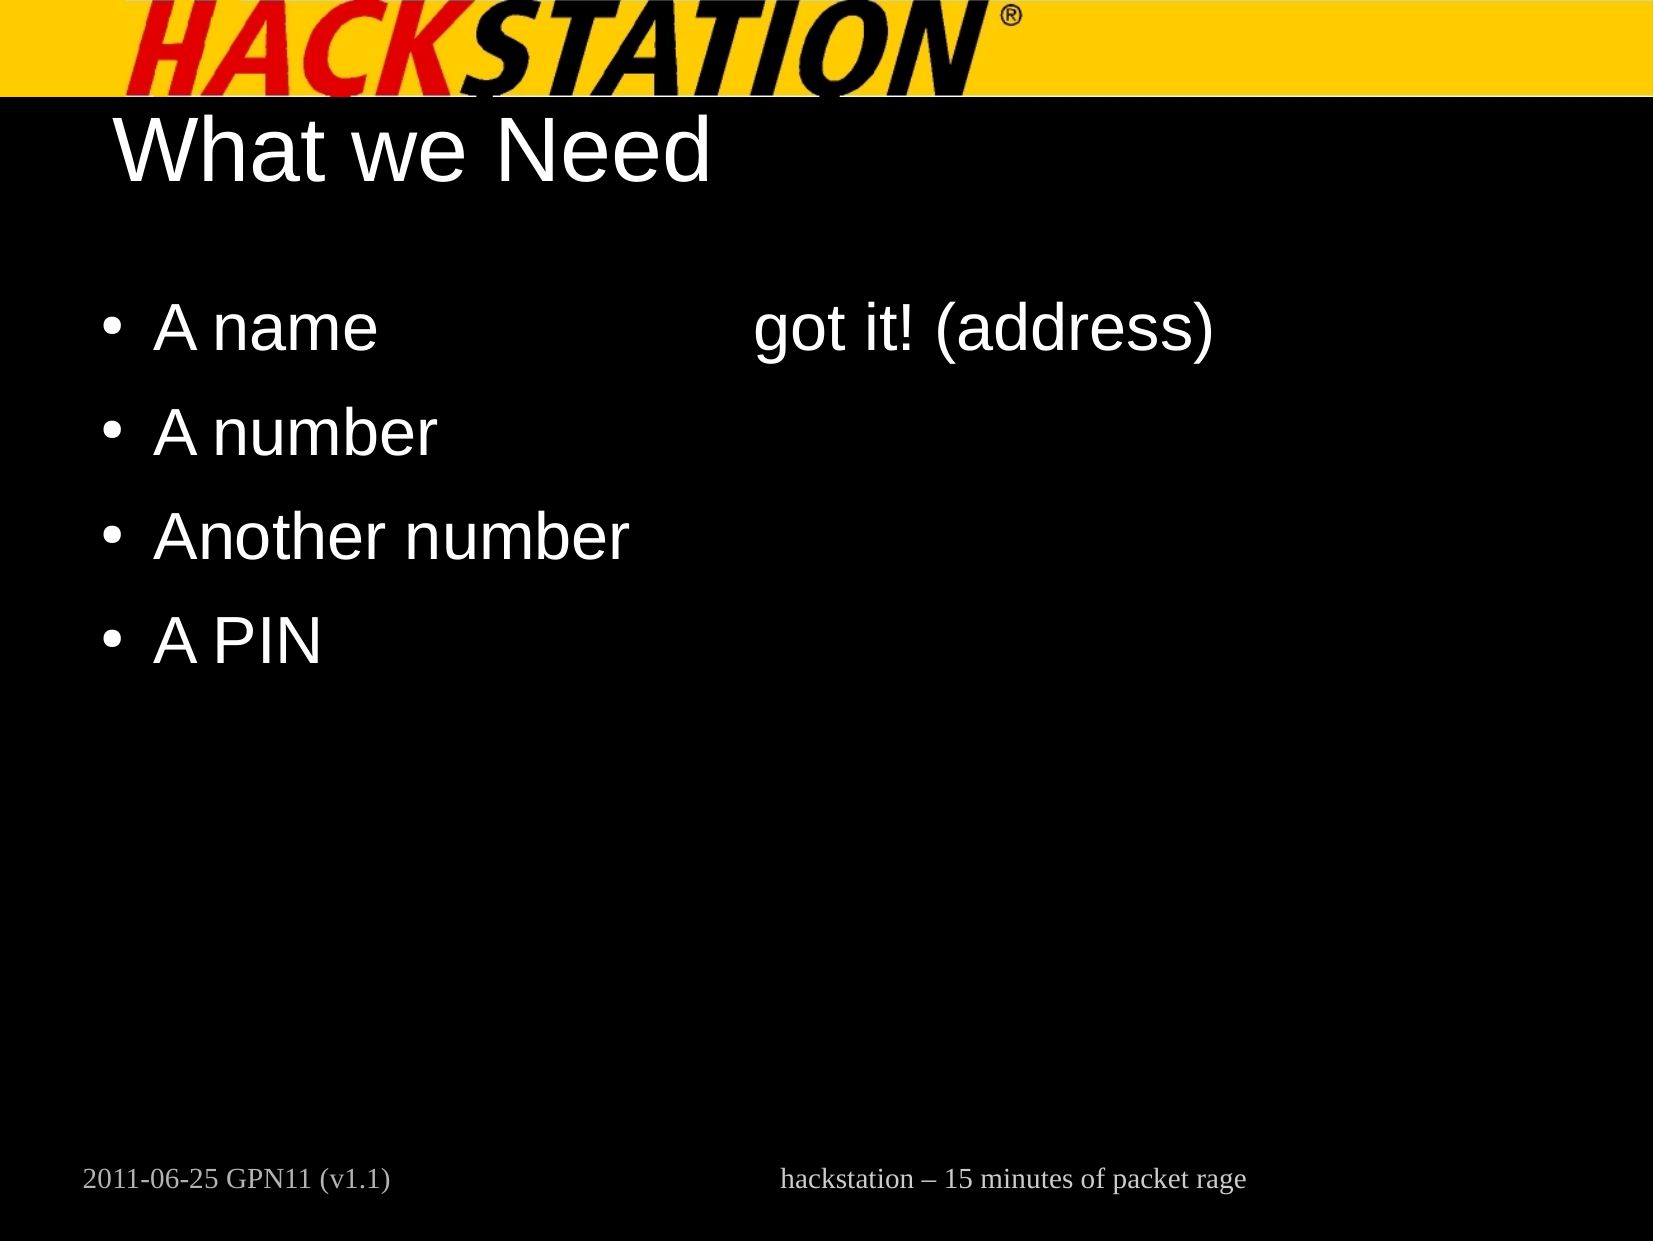

# What we Need
A name					got it! (address)
A number
Another number
A PIN